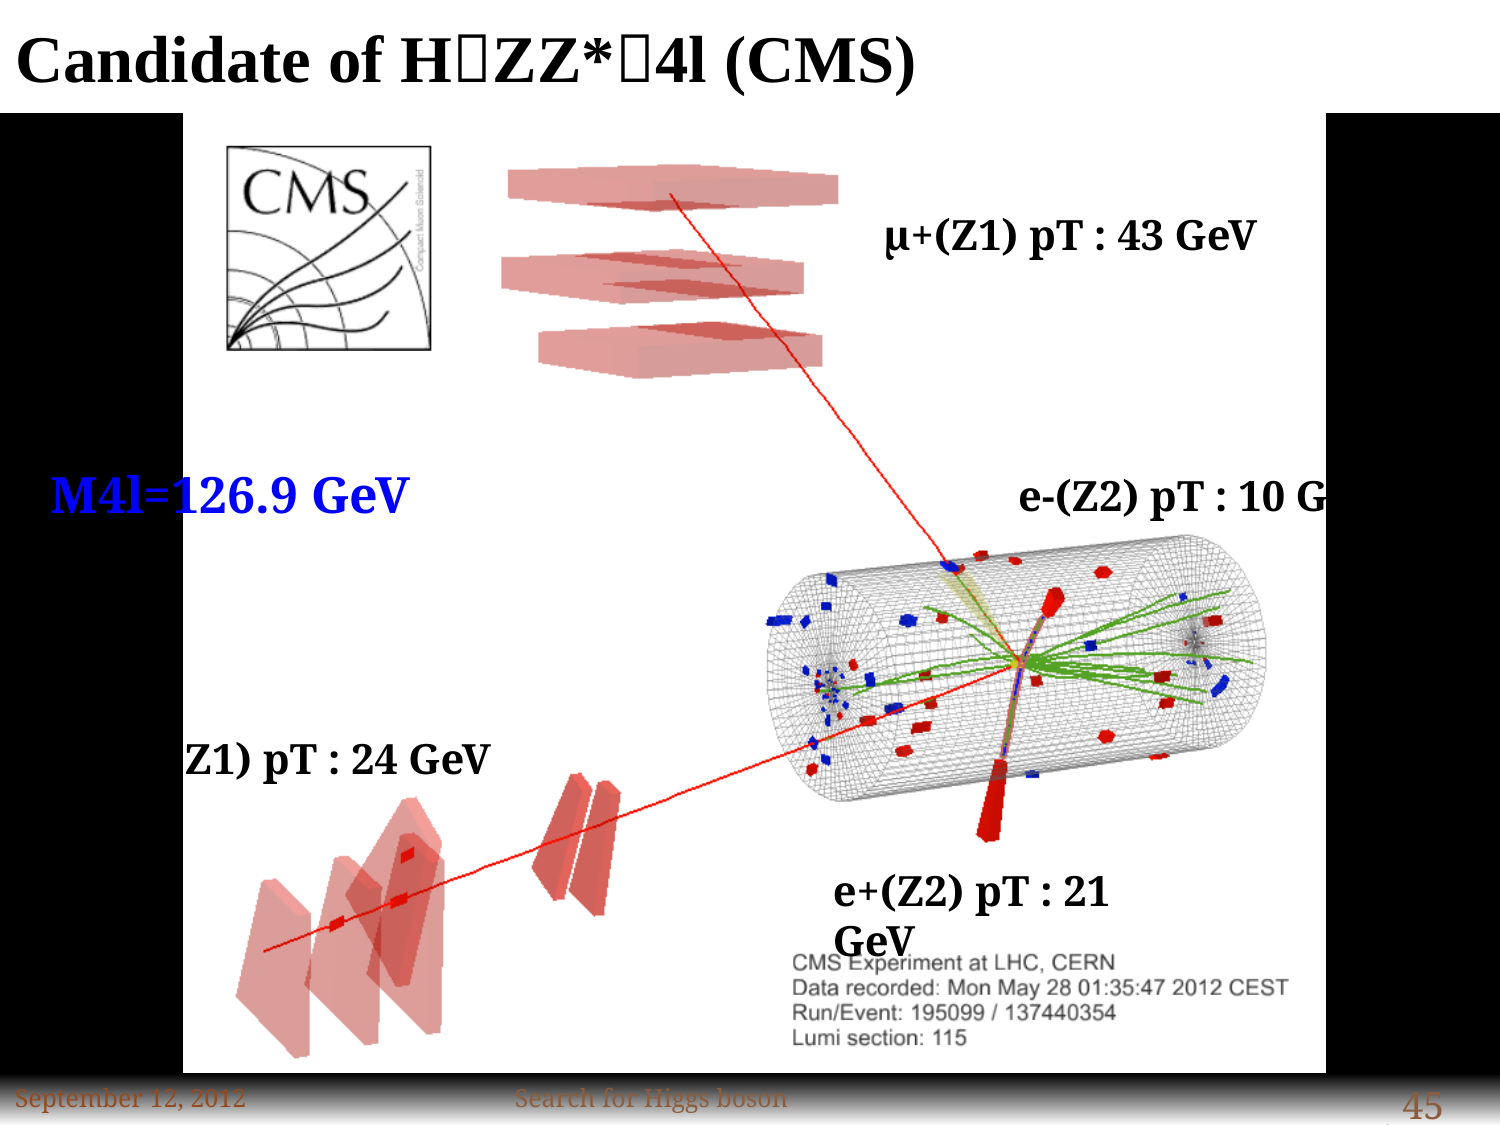

# Candidate of HZZ*4l (CMS)
μ+(Z1) pT : 43 GeV
M4l=126.9 GeV
e-(Z2) pT : 10 GeV
μ-(Z1) pT : 24 GeV
e+(Z2) pT : 21 GeV
September 12, 2012
Search for Higgs boson